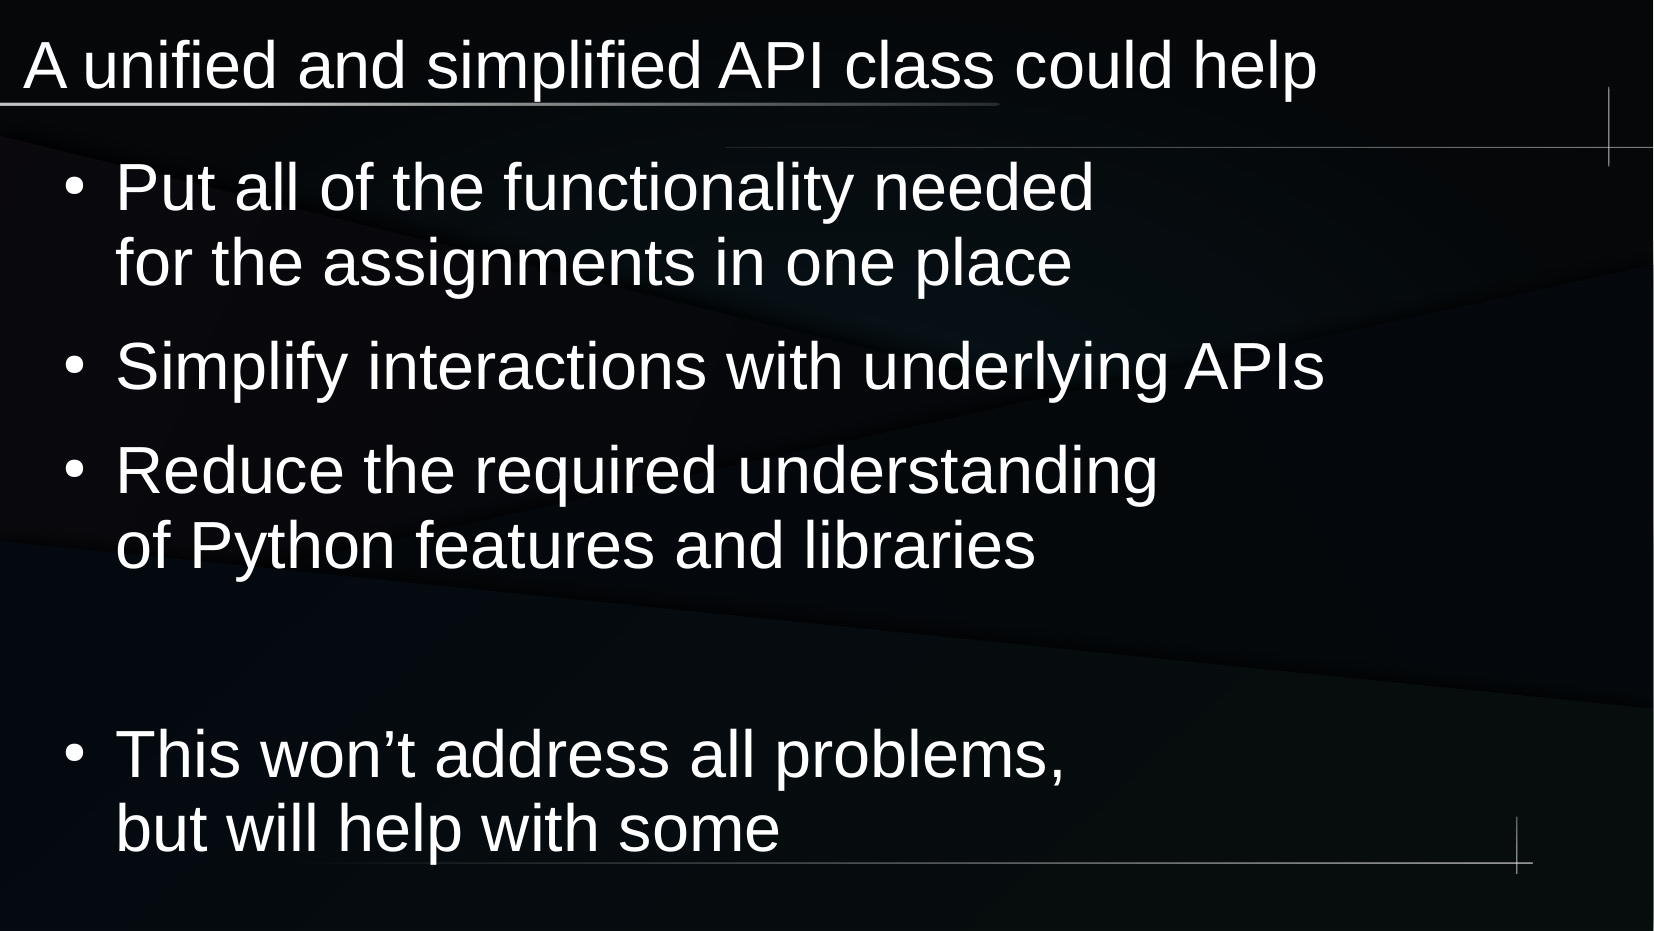

# A unified and simplified API class could help
Put all of the functionality needed
for the assignments in one place
Simplify interactions with underlying APIs
Reduce the required understanding
of Python features and libraries
This won’t address all problems,
but will help with some